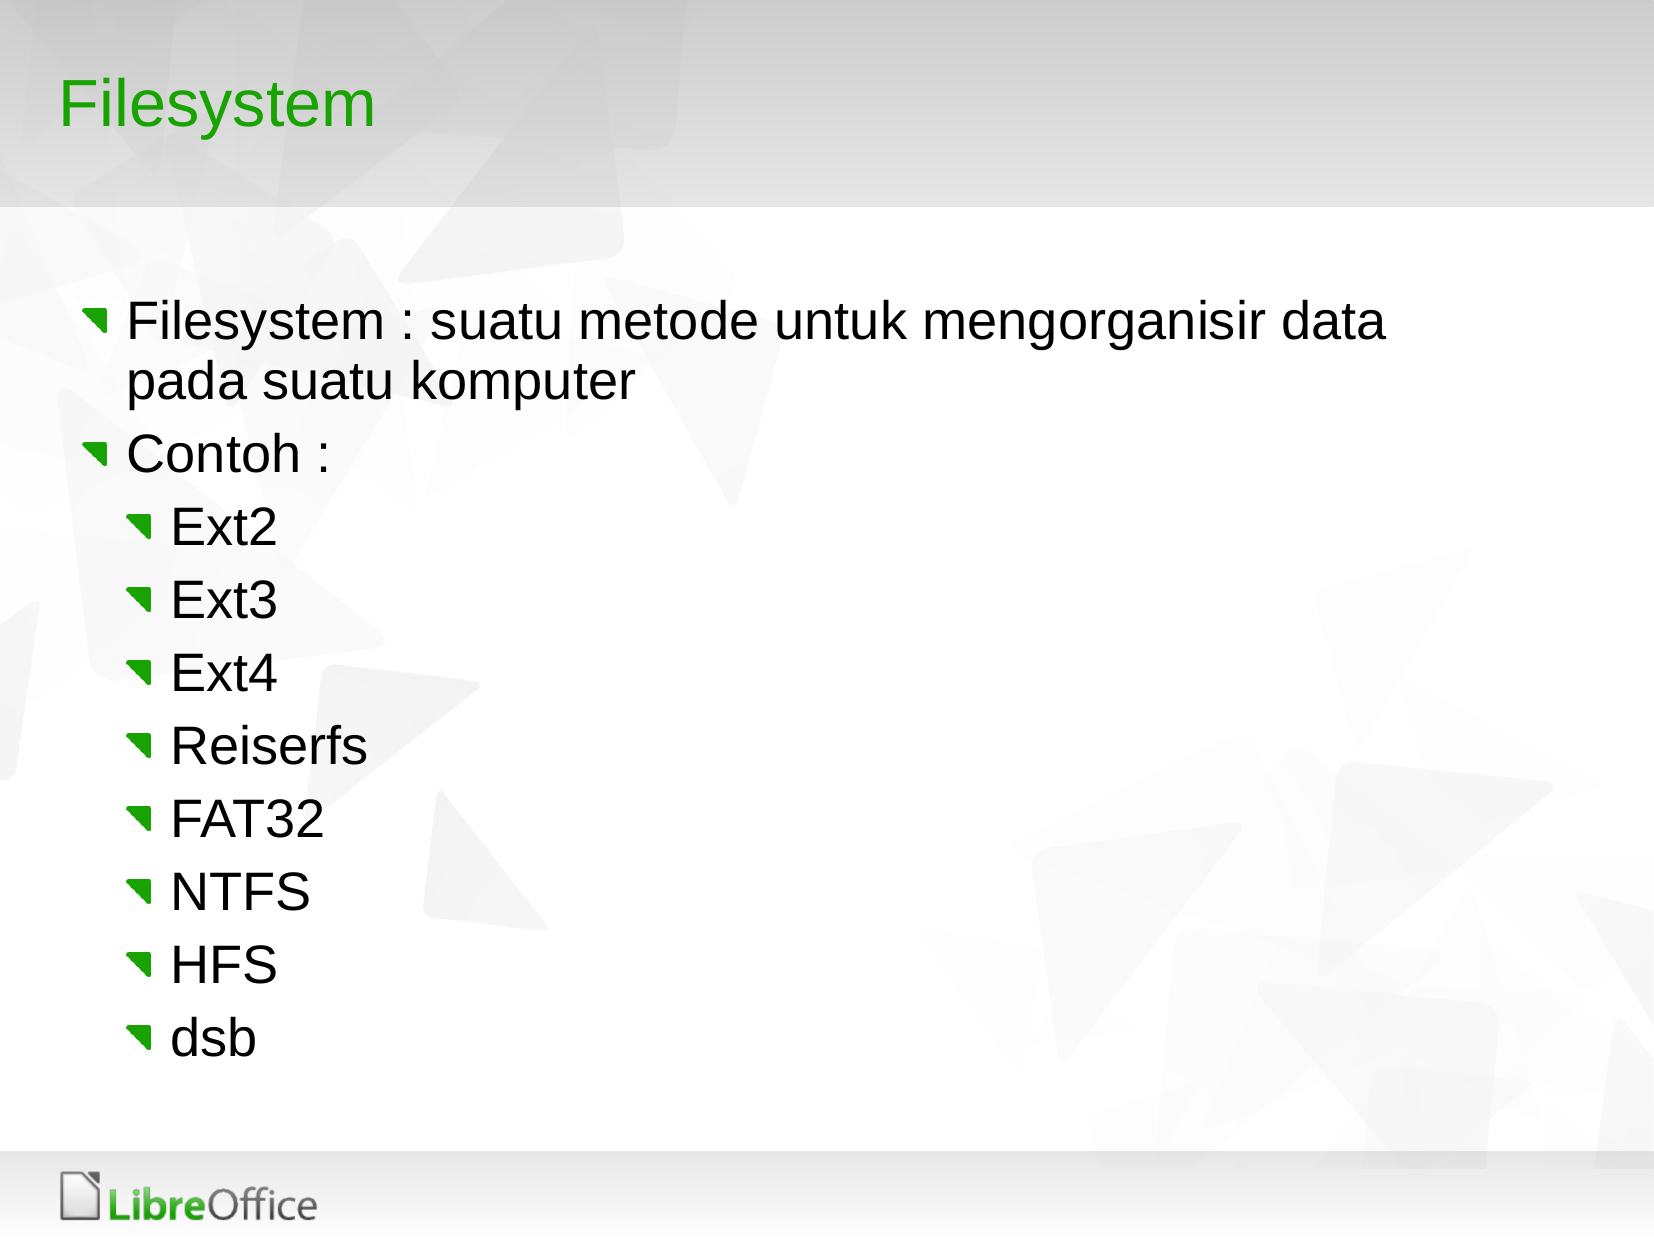

# Filesystem
Filesystem : suatu metode untuk mengorganisir data pada suatu komputer
Contoh :
Ext2
Ext3
Ext4
Reiserfs
FAT32
NTFS
HFS
dsb